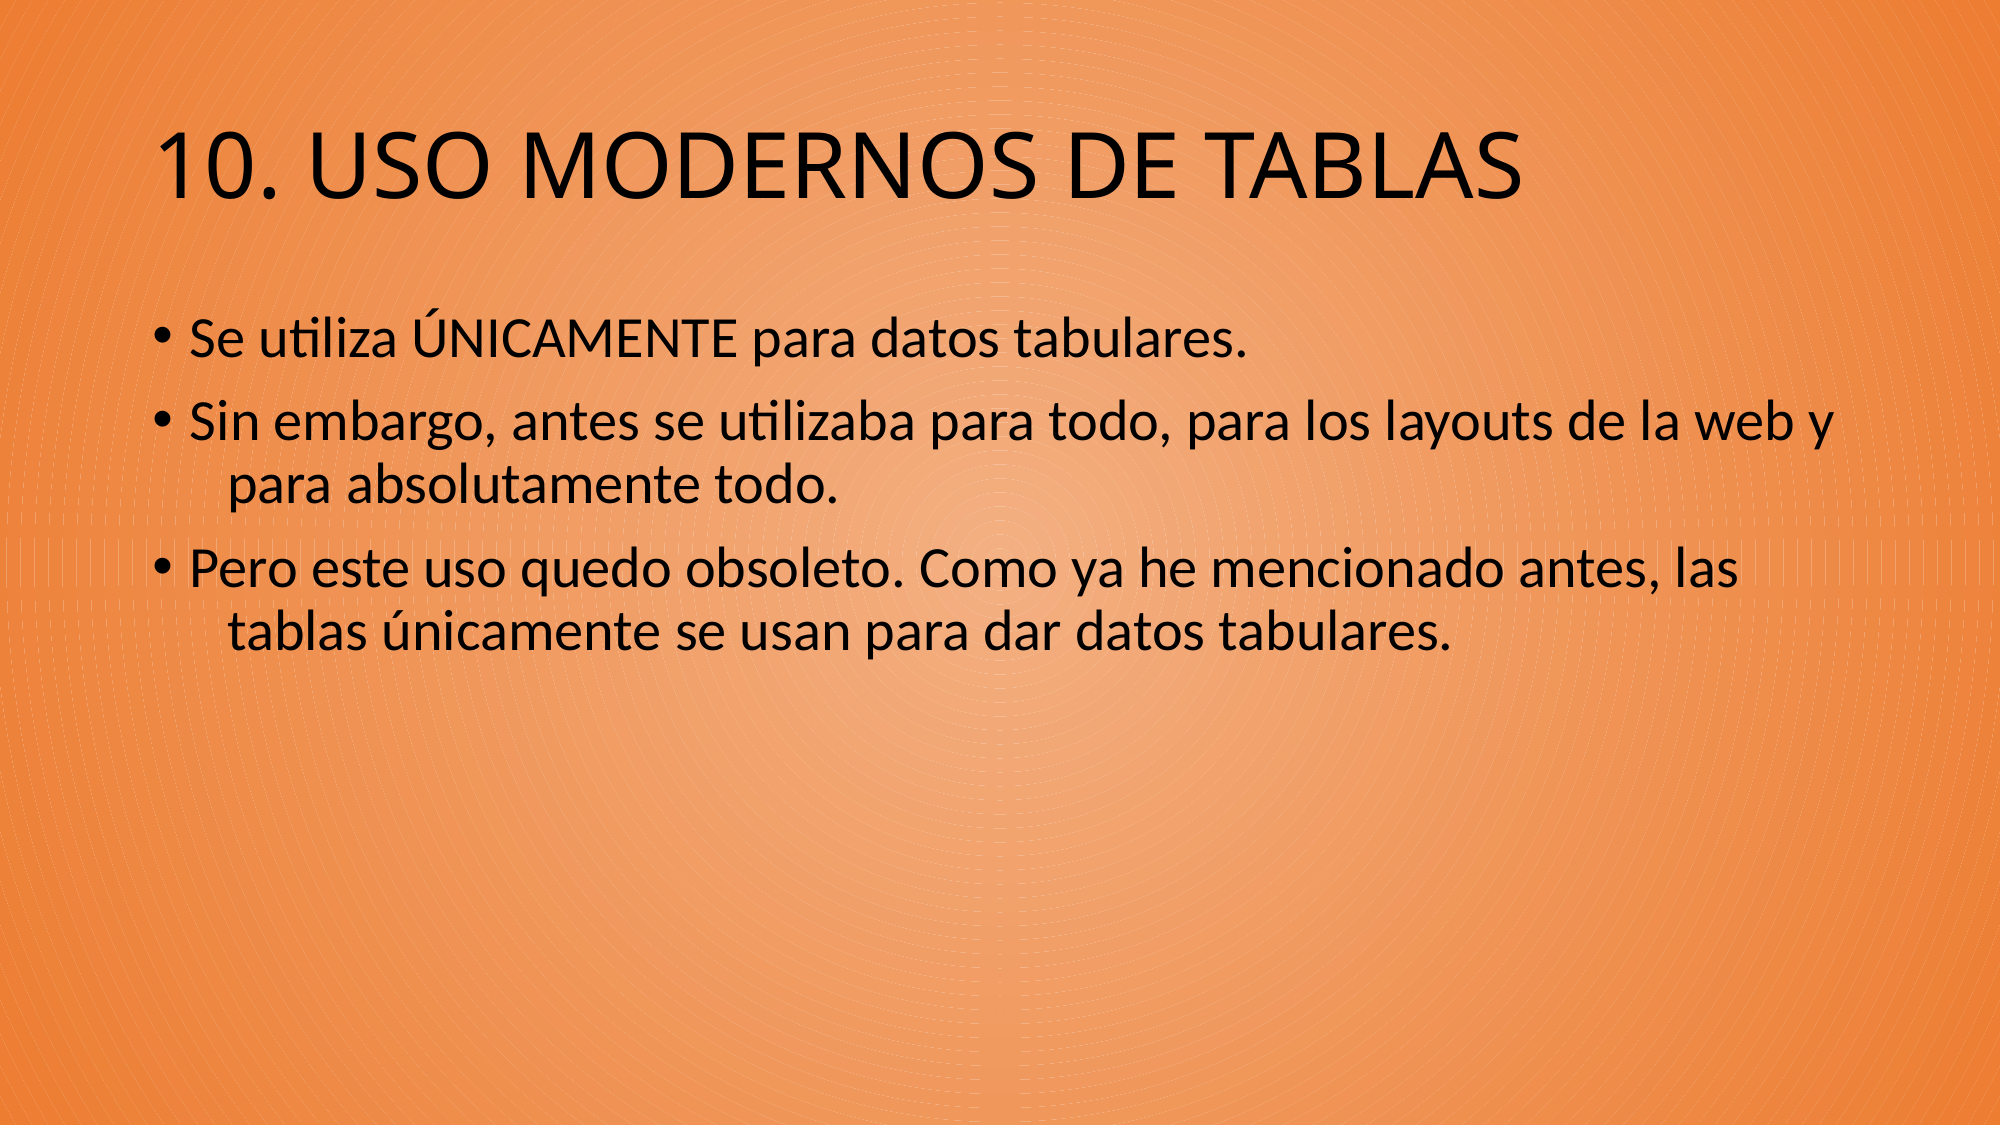

# 10. USO MODERNOS DE TABLAS
Se utiliza ÚNICAMENTE para datos tabulares.
Sin embargo, antes se utilizaba para todo, para los layouts de la web y para absolutamente todo.
Pero este uso quedo obsoleto. Como ya he mencionado antes, las tablas únicamente se usan para dar datos tabulares.